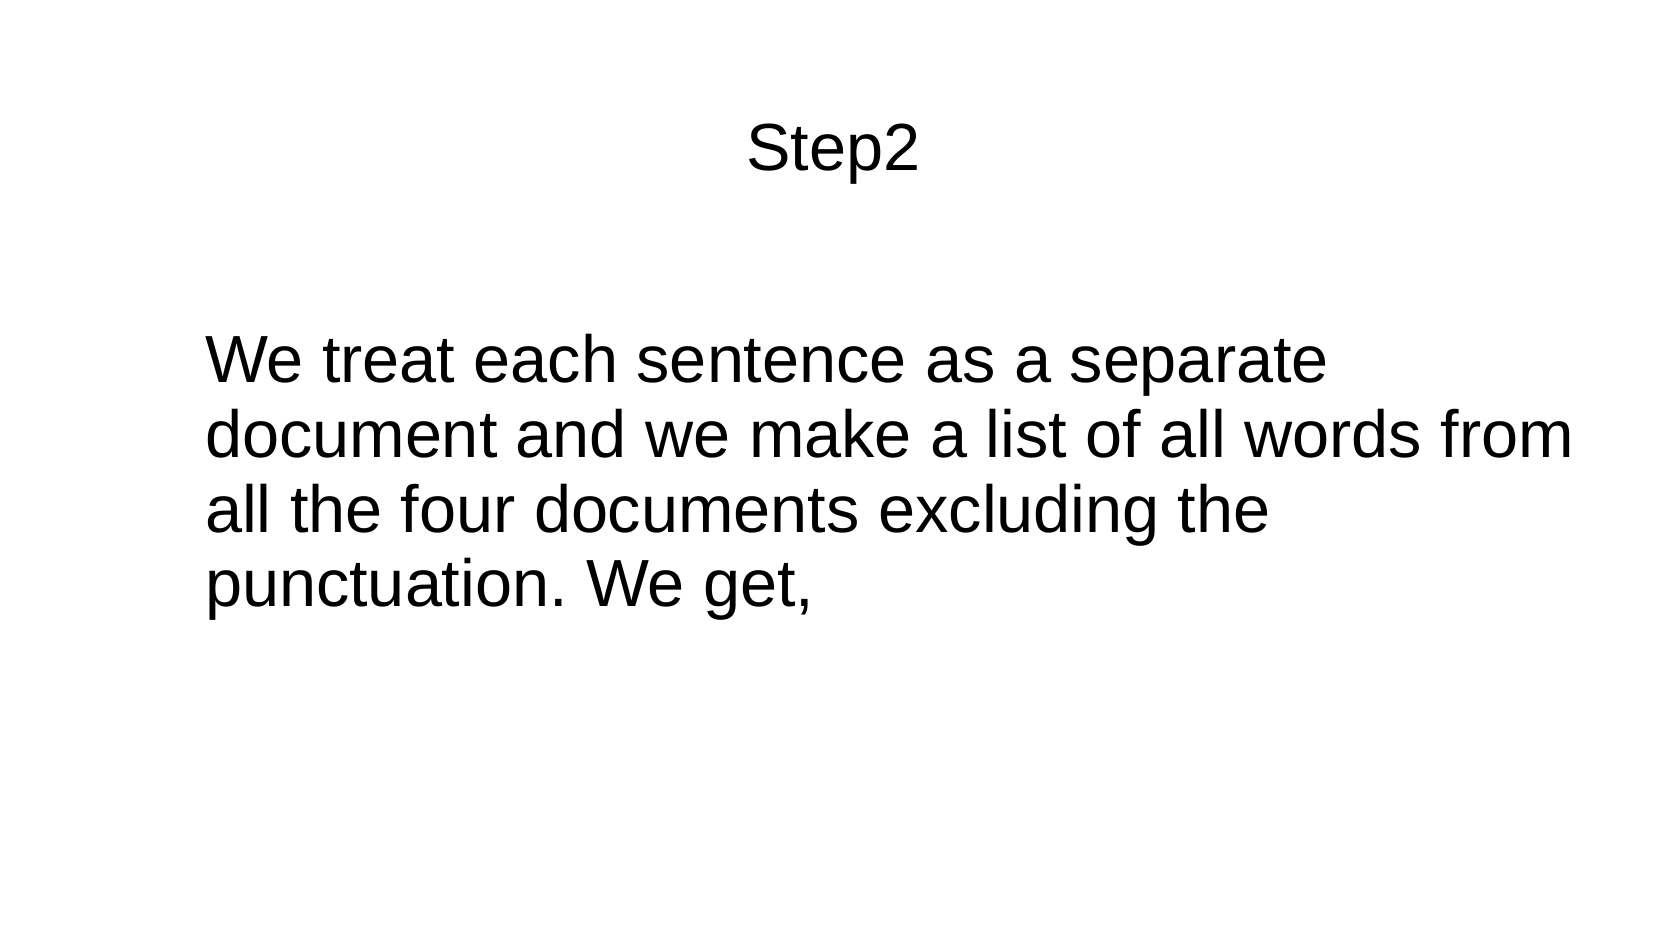

Step2
# We treat each sentence as a separate document and we make a list of all words from all the four documents excluding the punctuation. We get,